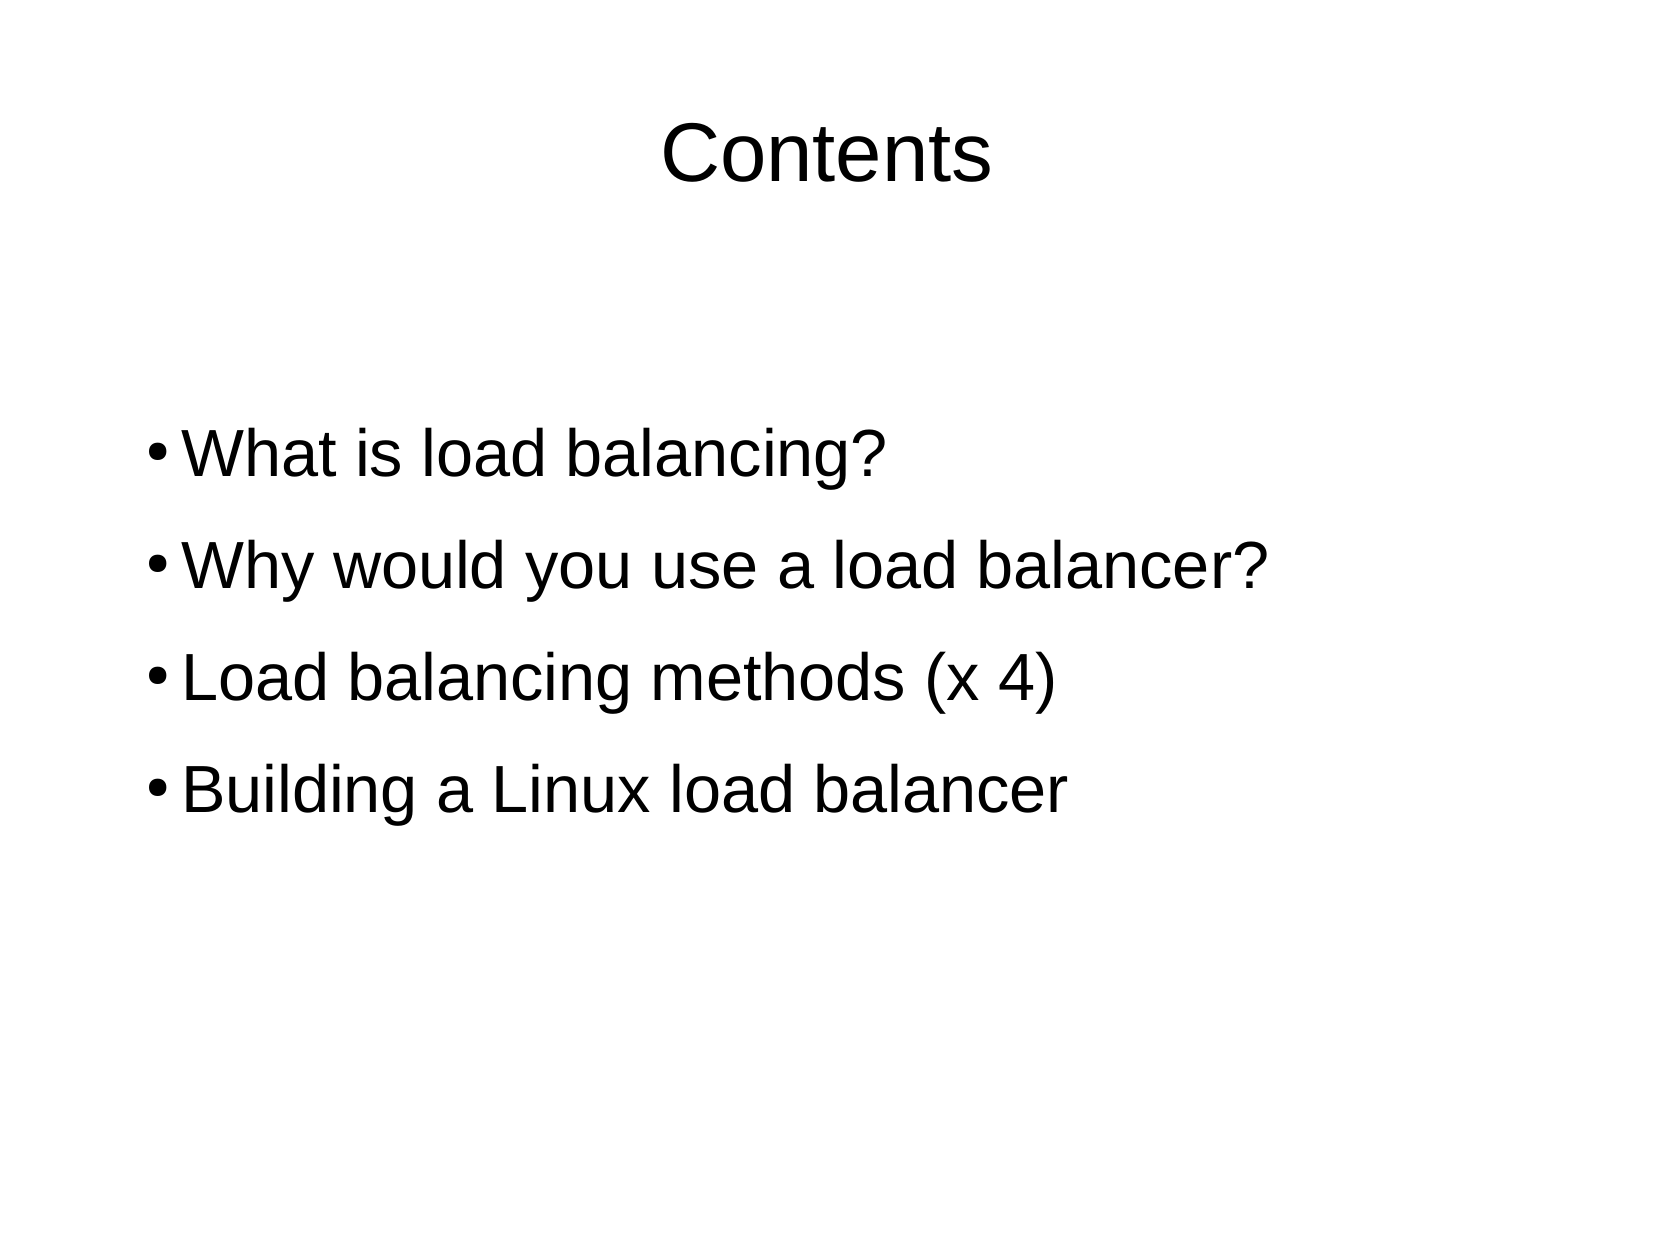

# Contents
What is load balancing?
Why would you use a load balancer?
Load balancing methods (x 4)
Building a Linux load balancer